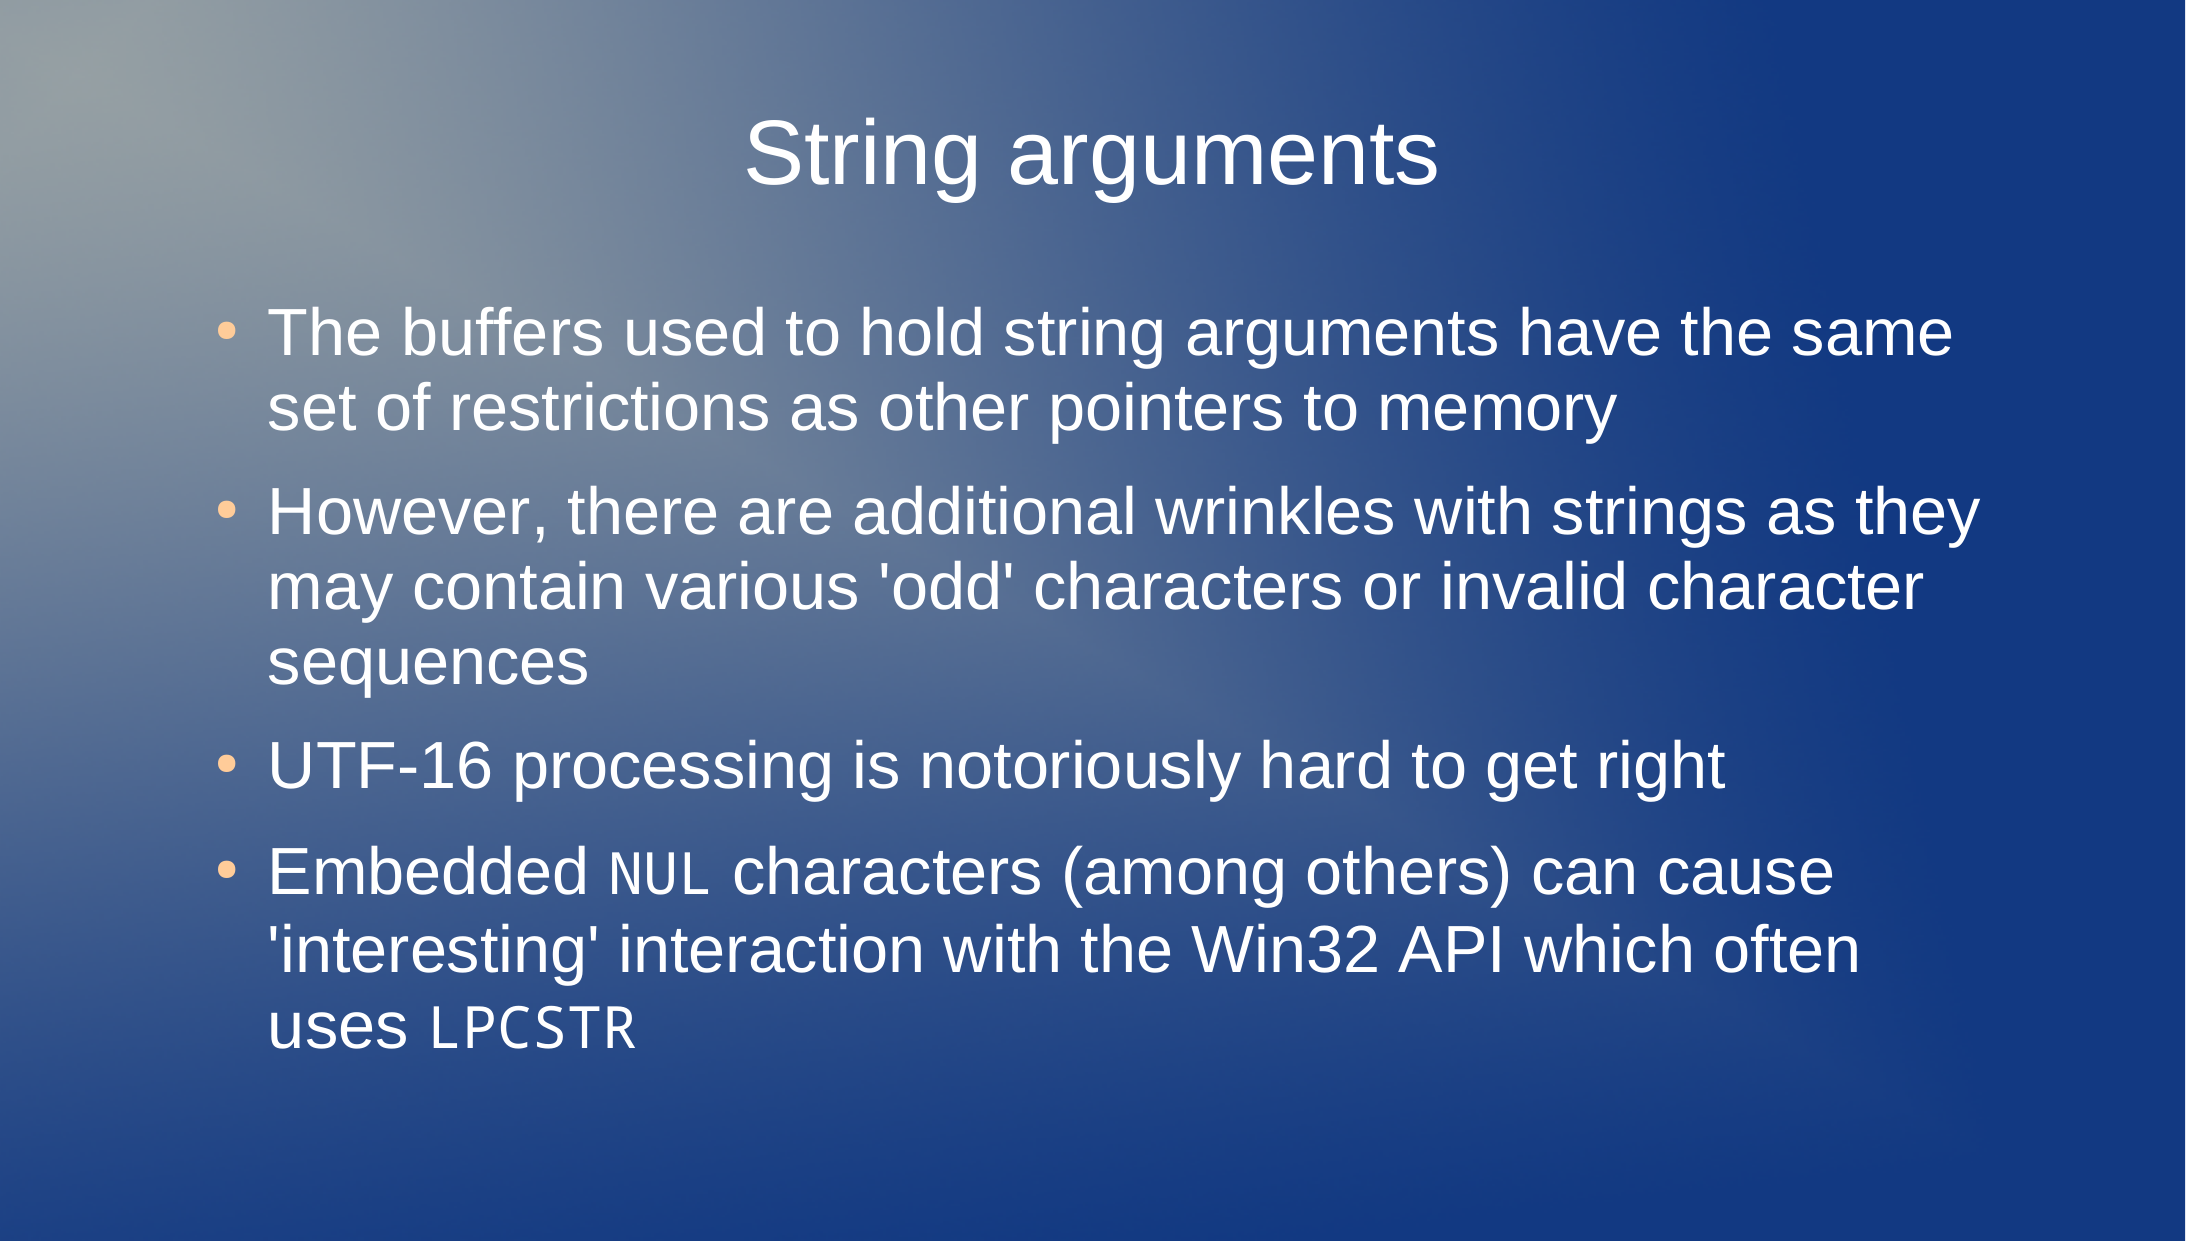

# String arguments
The buffers used to hold string arguments have the same set of restrictions as other pointers to memory
However, there are additional wrinkles with strings as they may contain various 'odd' characters or invalid character sequences
UTF-16 processing is notoriously hard to get right
Embedded NUL characters (among others) can cause 'interesting' interaction with the Win32 API which often uses LPCSTR